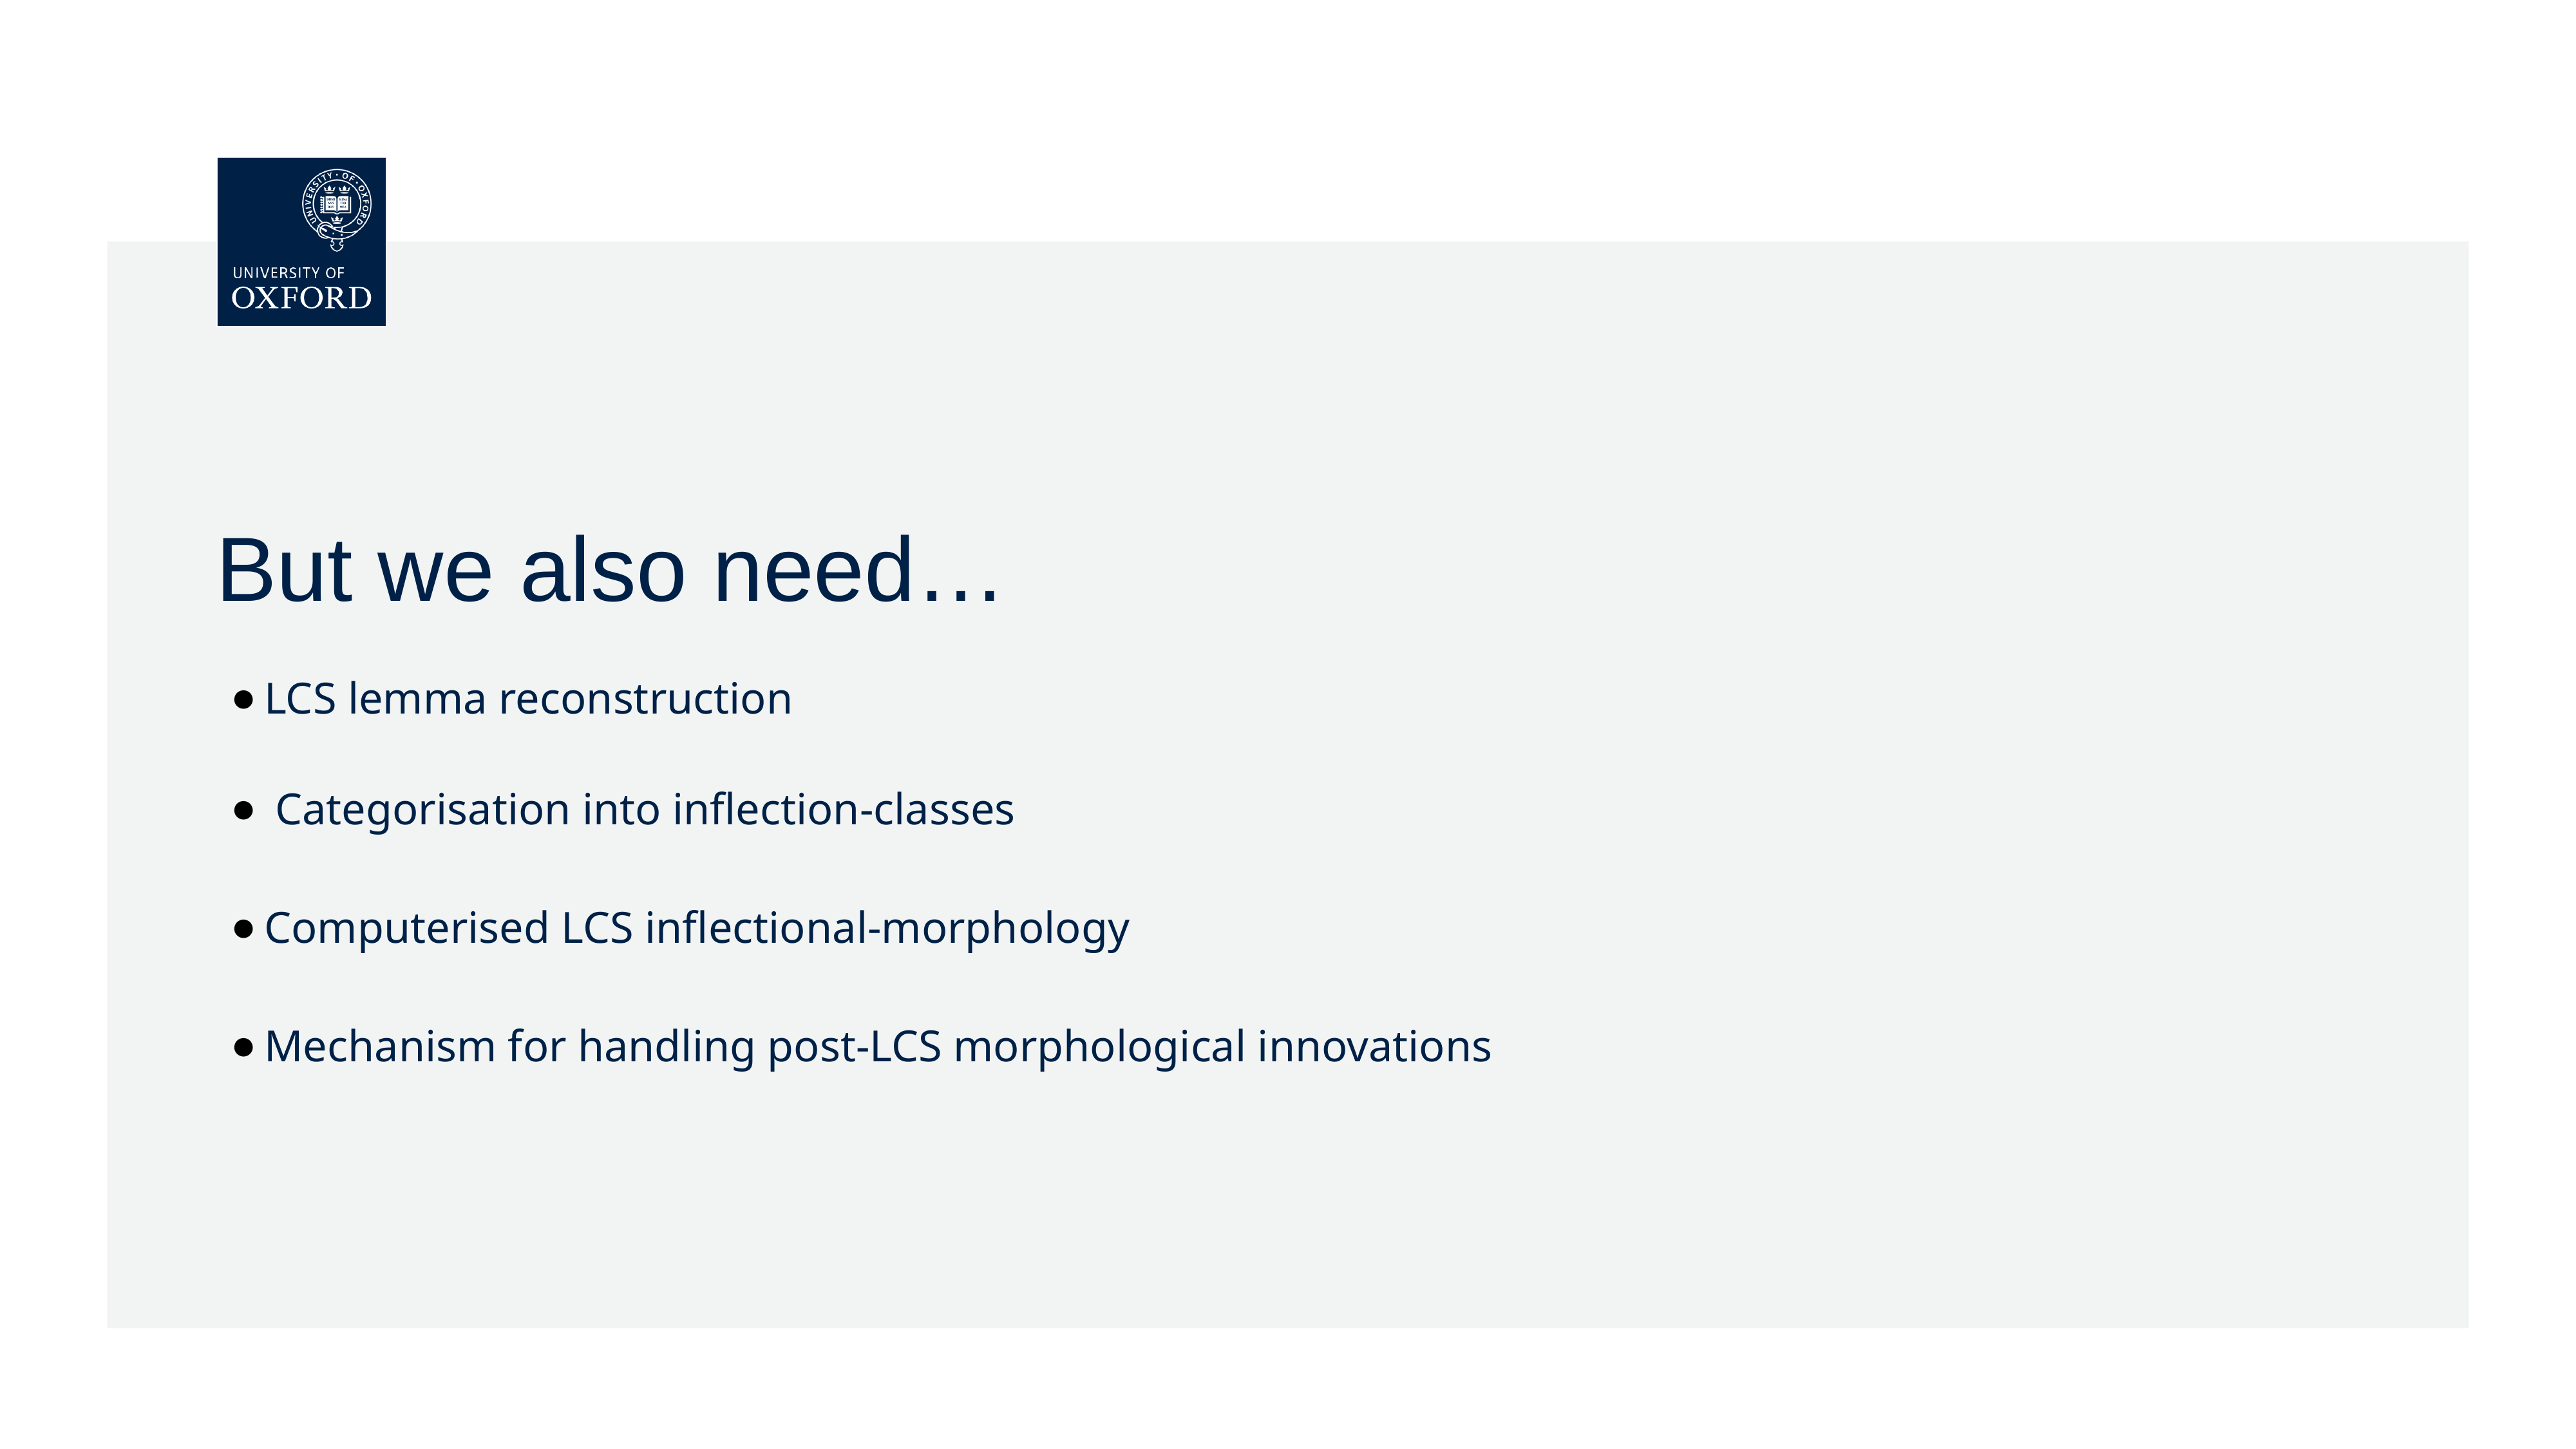

# But we also need…
LCS lemma reconstruction
 Categorisation into inflection-classes
Computerised LCS inflectional-morphology
Mechanism for handling post-LCS morphological innovations